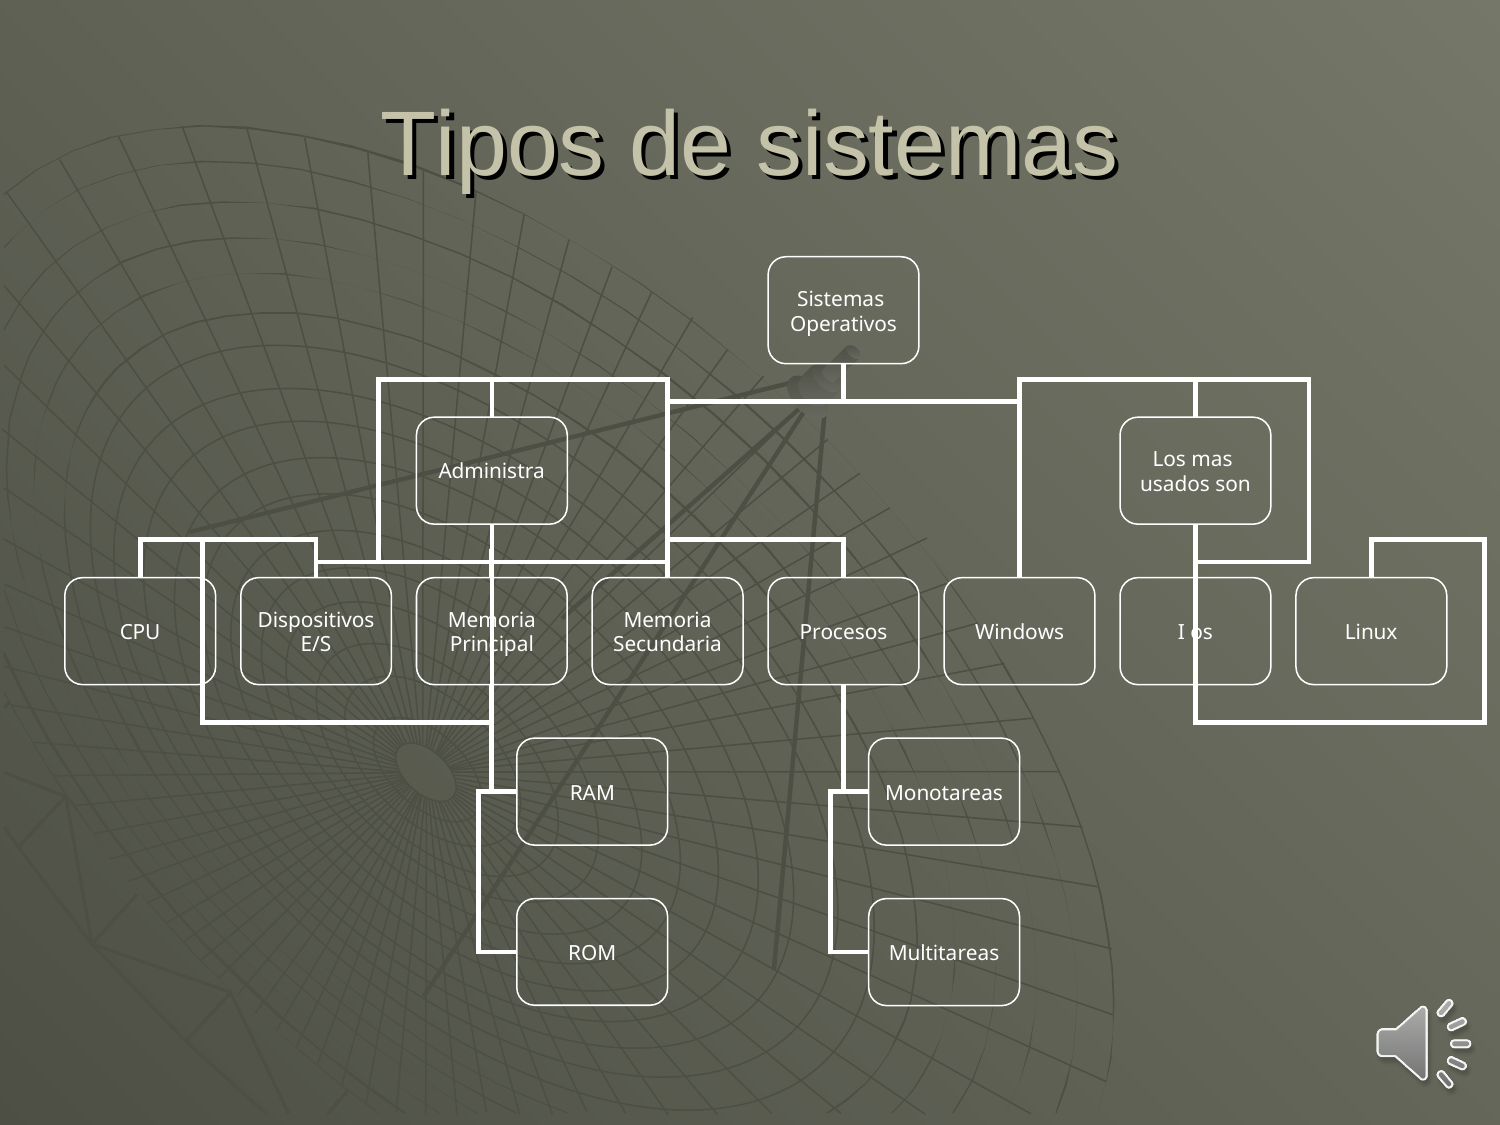

# Tipos de sistemas
Sistemas
Operativos
Administra
Los mas
usados son
CPU
Dispositivos
E/S
Memoria
Principal
Memoria
Secundaria
Procesos
Windows
I os
Linux
RAM
Monotareas
ROM
Multitareas